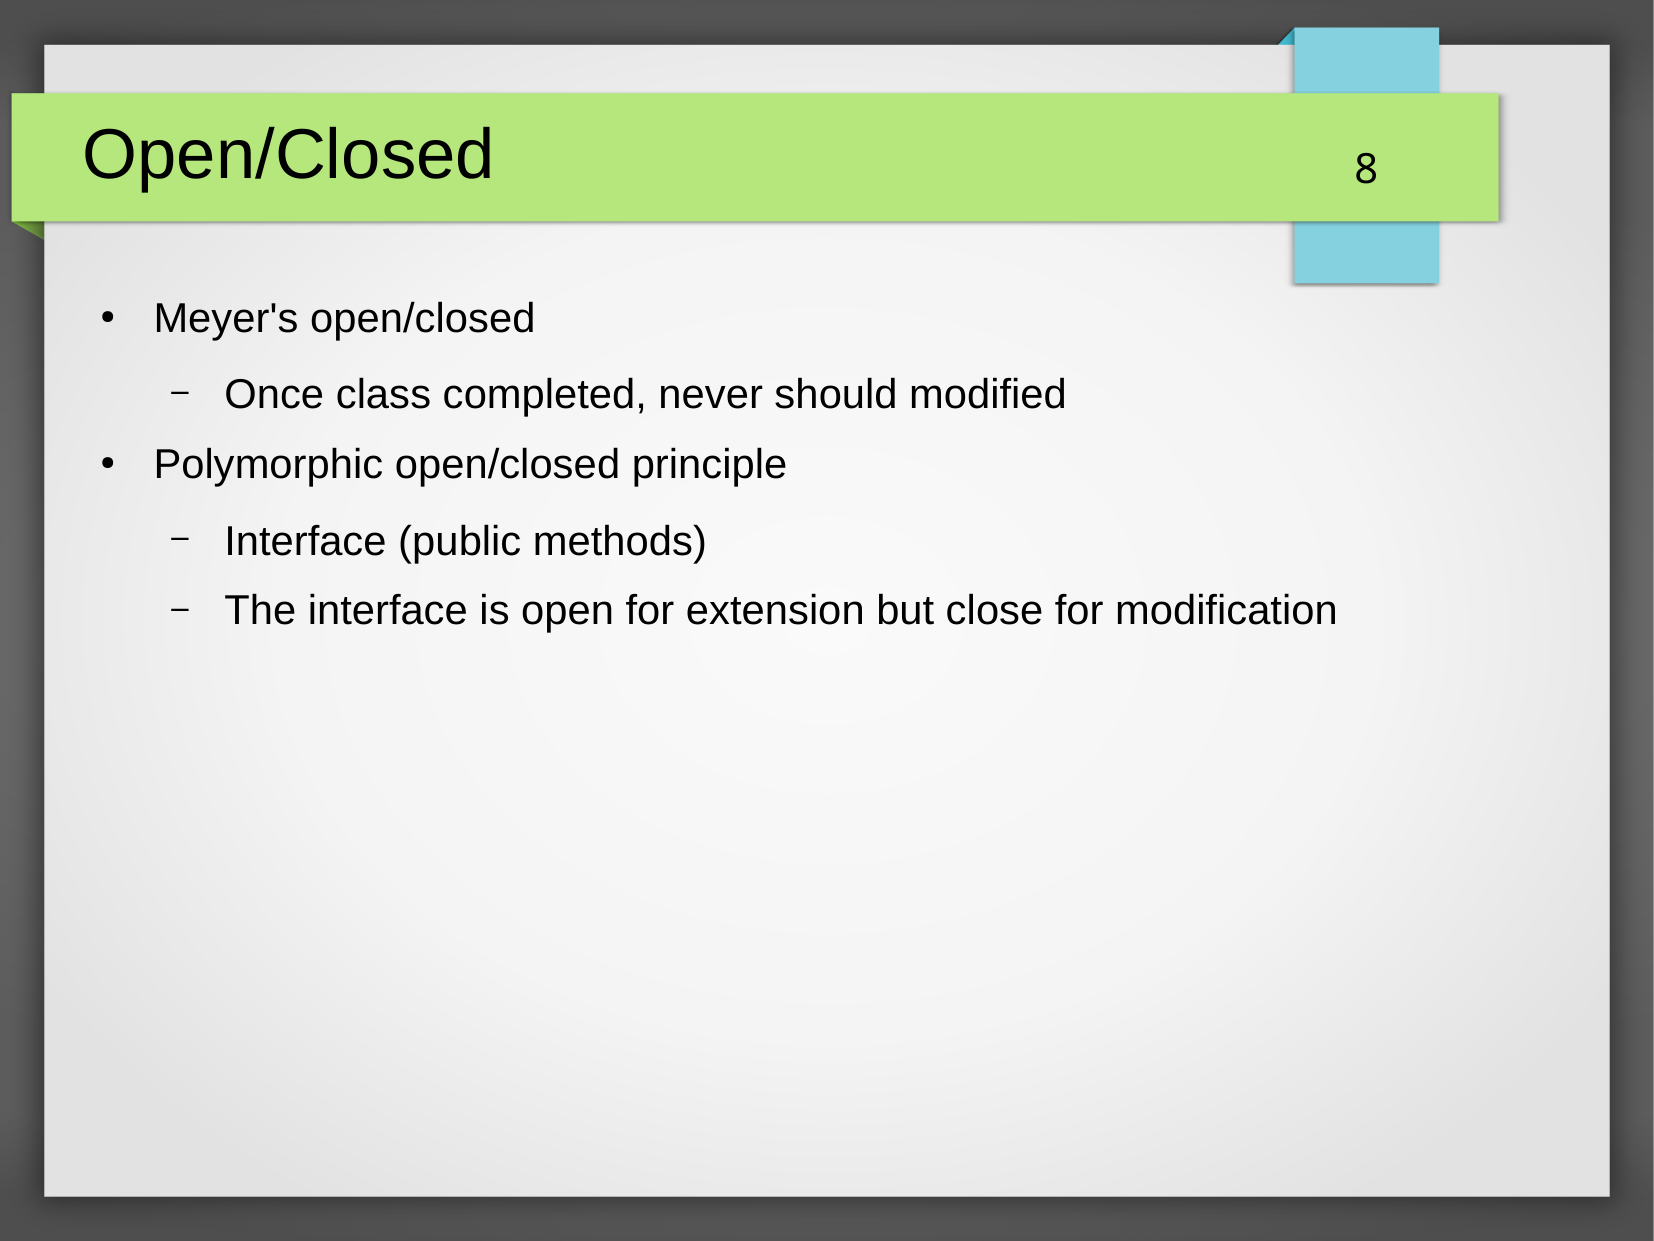

# Open/Closed
Meyer's open/closed
Once class completed, never should modified
Polymorphic open/closed principle
Interface (public methods)
The interface is open for extension but close for modification